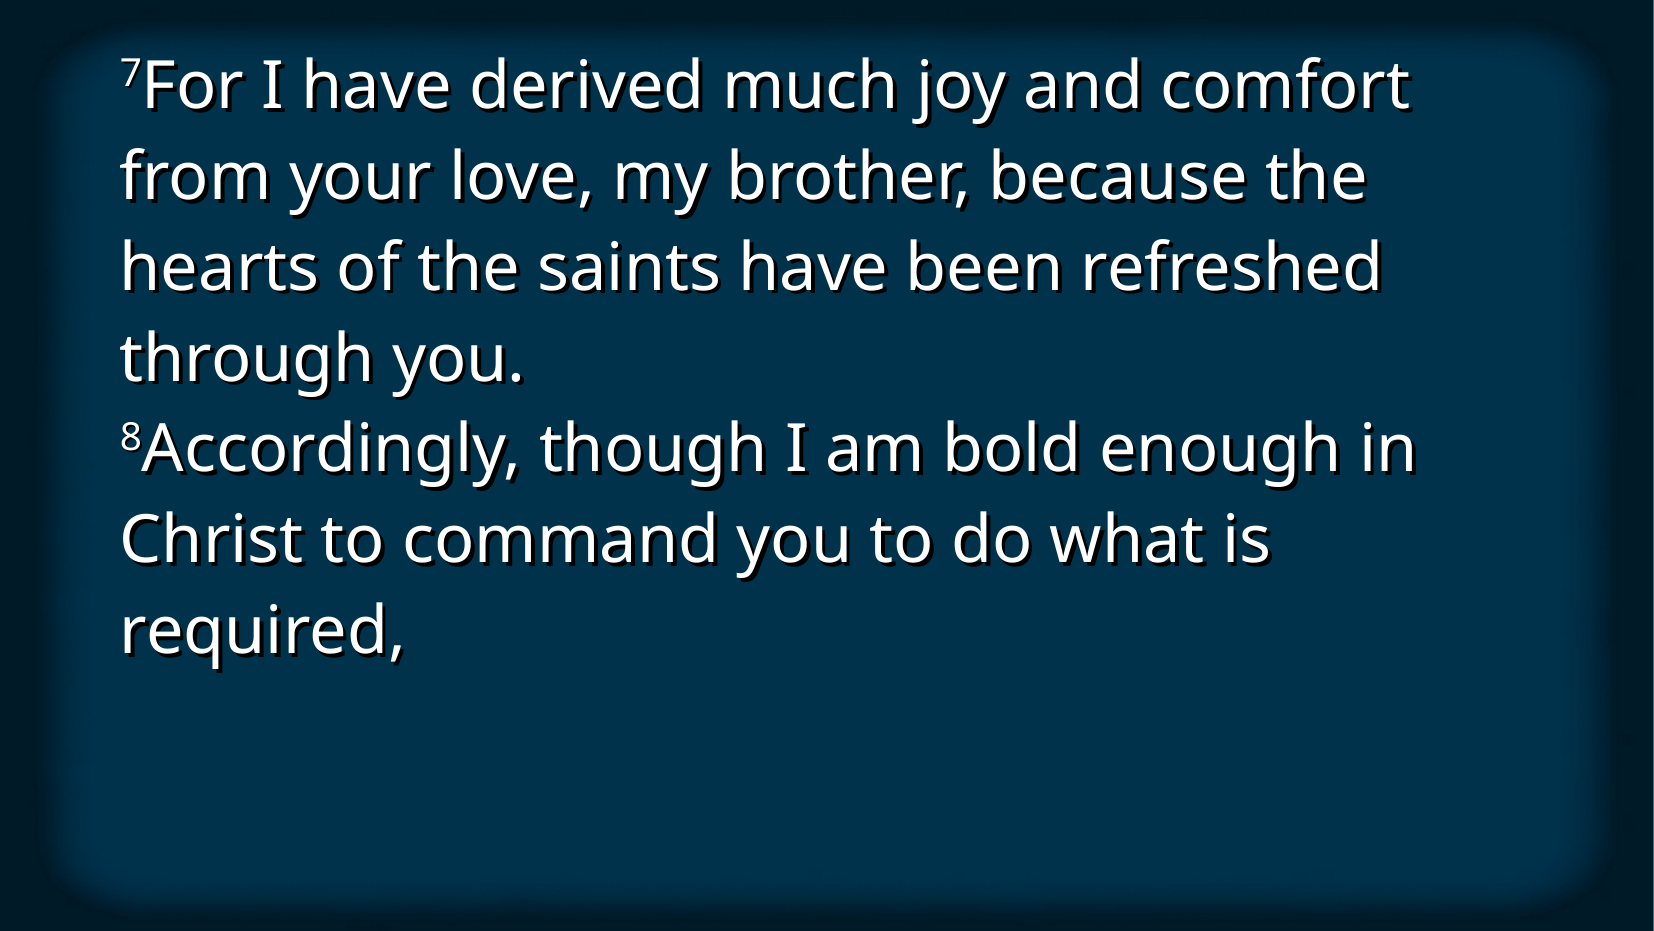

7For I have derived much joy and comfort from your love, my brother, because the hearts of the saints have been refreshed through you.
8Accordingly, though I am bold enough in Christ to command you to do what is required,